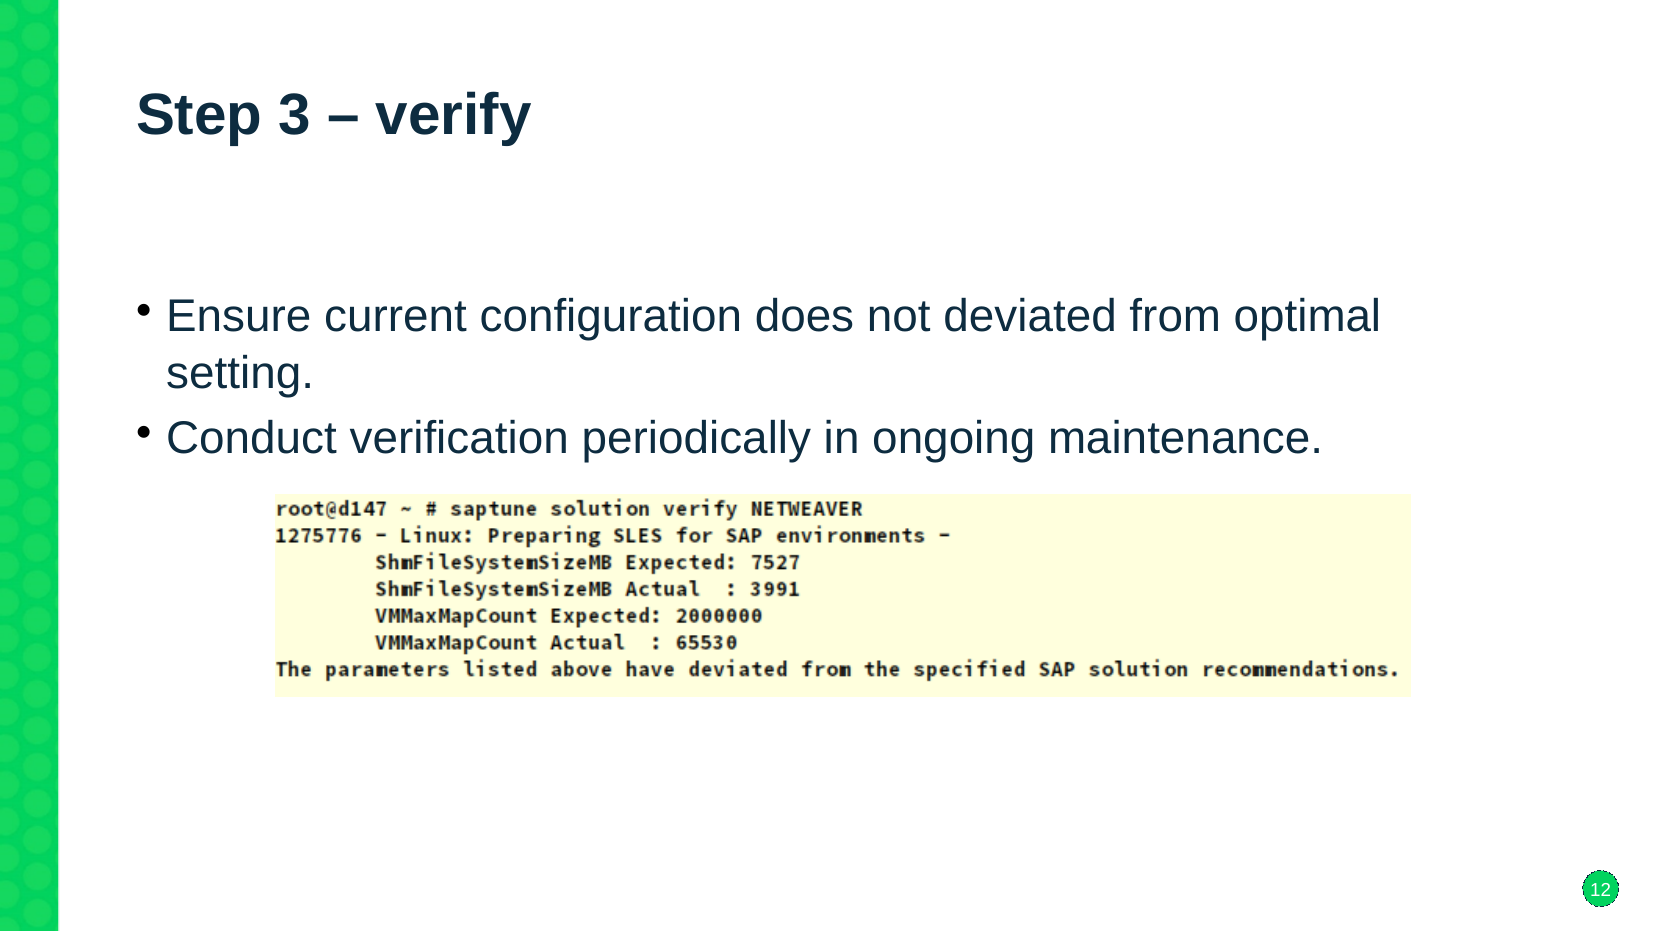

# Step 3 – verify
Ensure current configuration does not deviated from optimal setting.
Conduct verification periodically in ongoing maintenance.
12